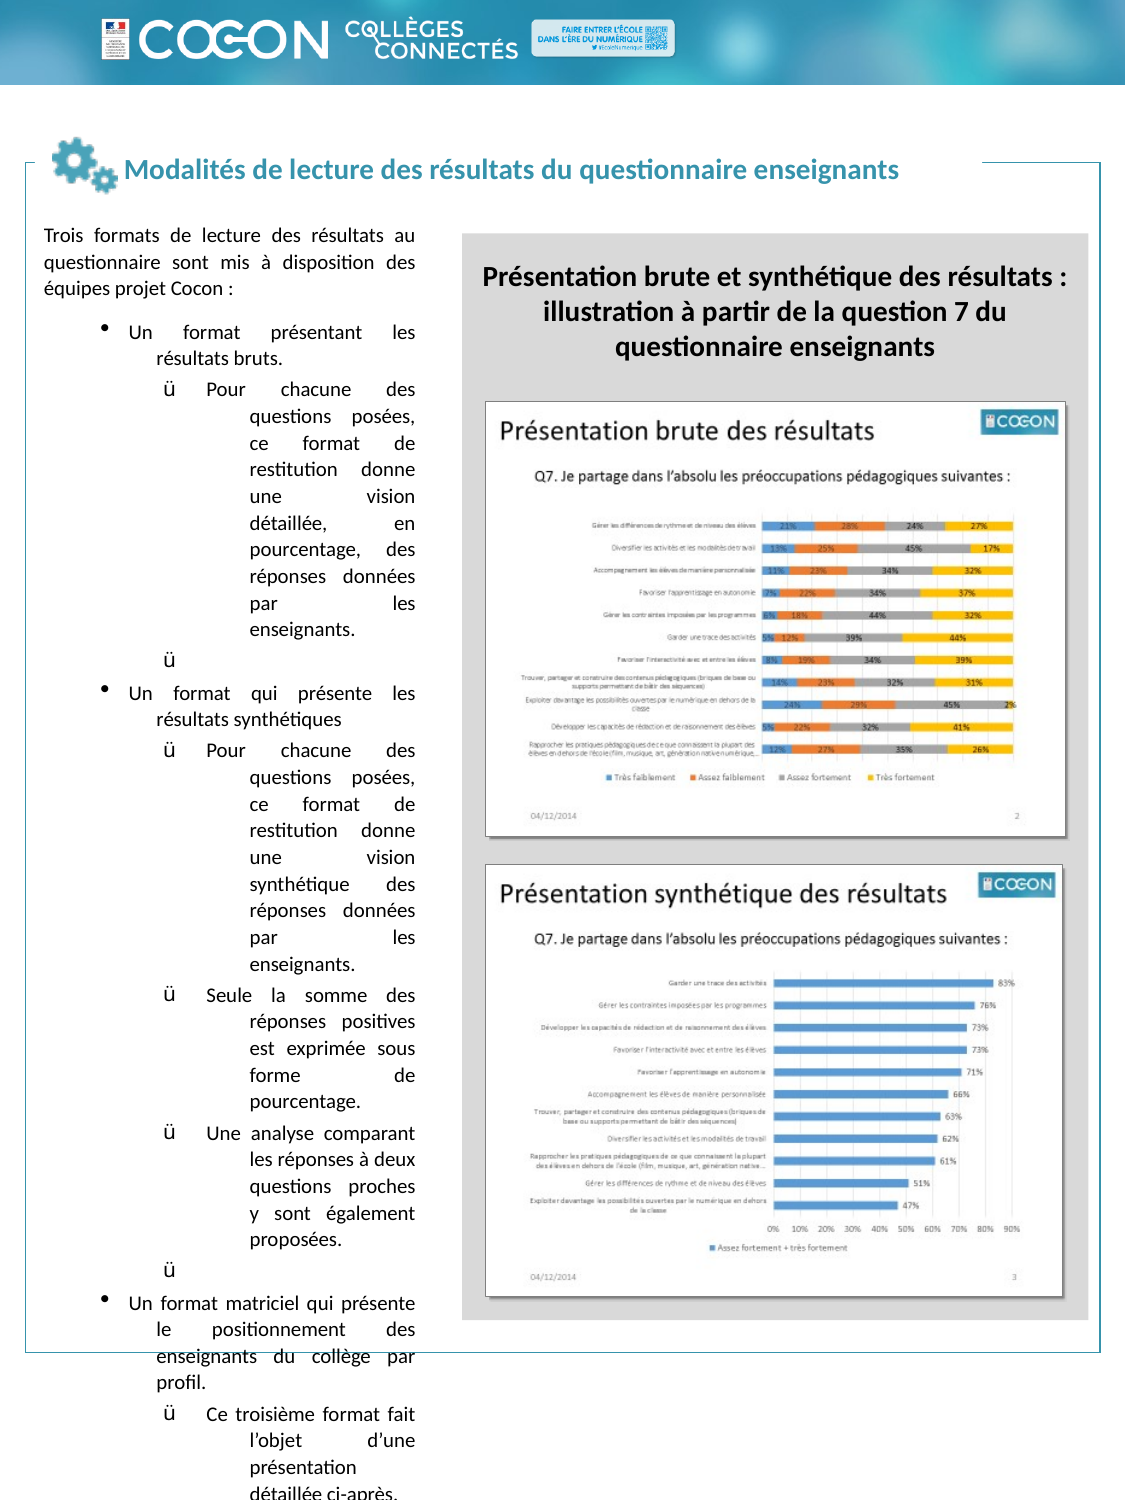

Modalités de lecture des résultats du questionnaire enseignants
Trois formats de lecture des résultats au questionnaire sont mis à disposition des équipes projet Cocon :
Un format présentant les résultats bruts.
Pour chacune des questions posées, ce format de restitution donne une vision détaillée, en pourcentage, des réponses données par les enseignants.
Un format qui présente les résultats synthétiques
Pour chacune des questions posées, ce format de restitution donne une vision synthétique des réponses données par les enseignants.
Seule la somme des réponses positives est exprimée sous forme de pourcentage.
Une analyse comparant les réponses à deux questions proches y sont également proposées.
Un format matriciel qui présente le positionnement des enseignants du collège par profil.
Ce troisième format fait l’objet d’une présentation détaillée ci-après.
Présentation brute et synthétique des résultats : illustration à partir de la question 7 du questionnaire enseignants